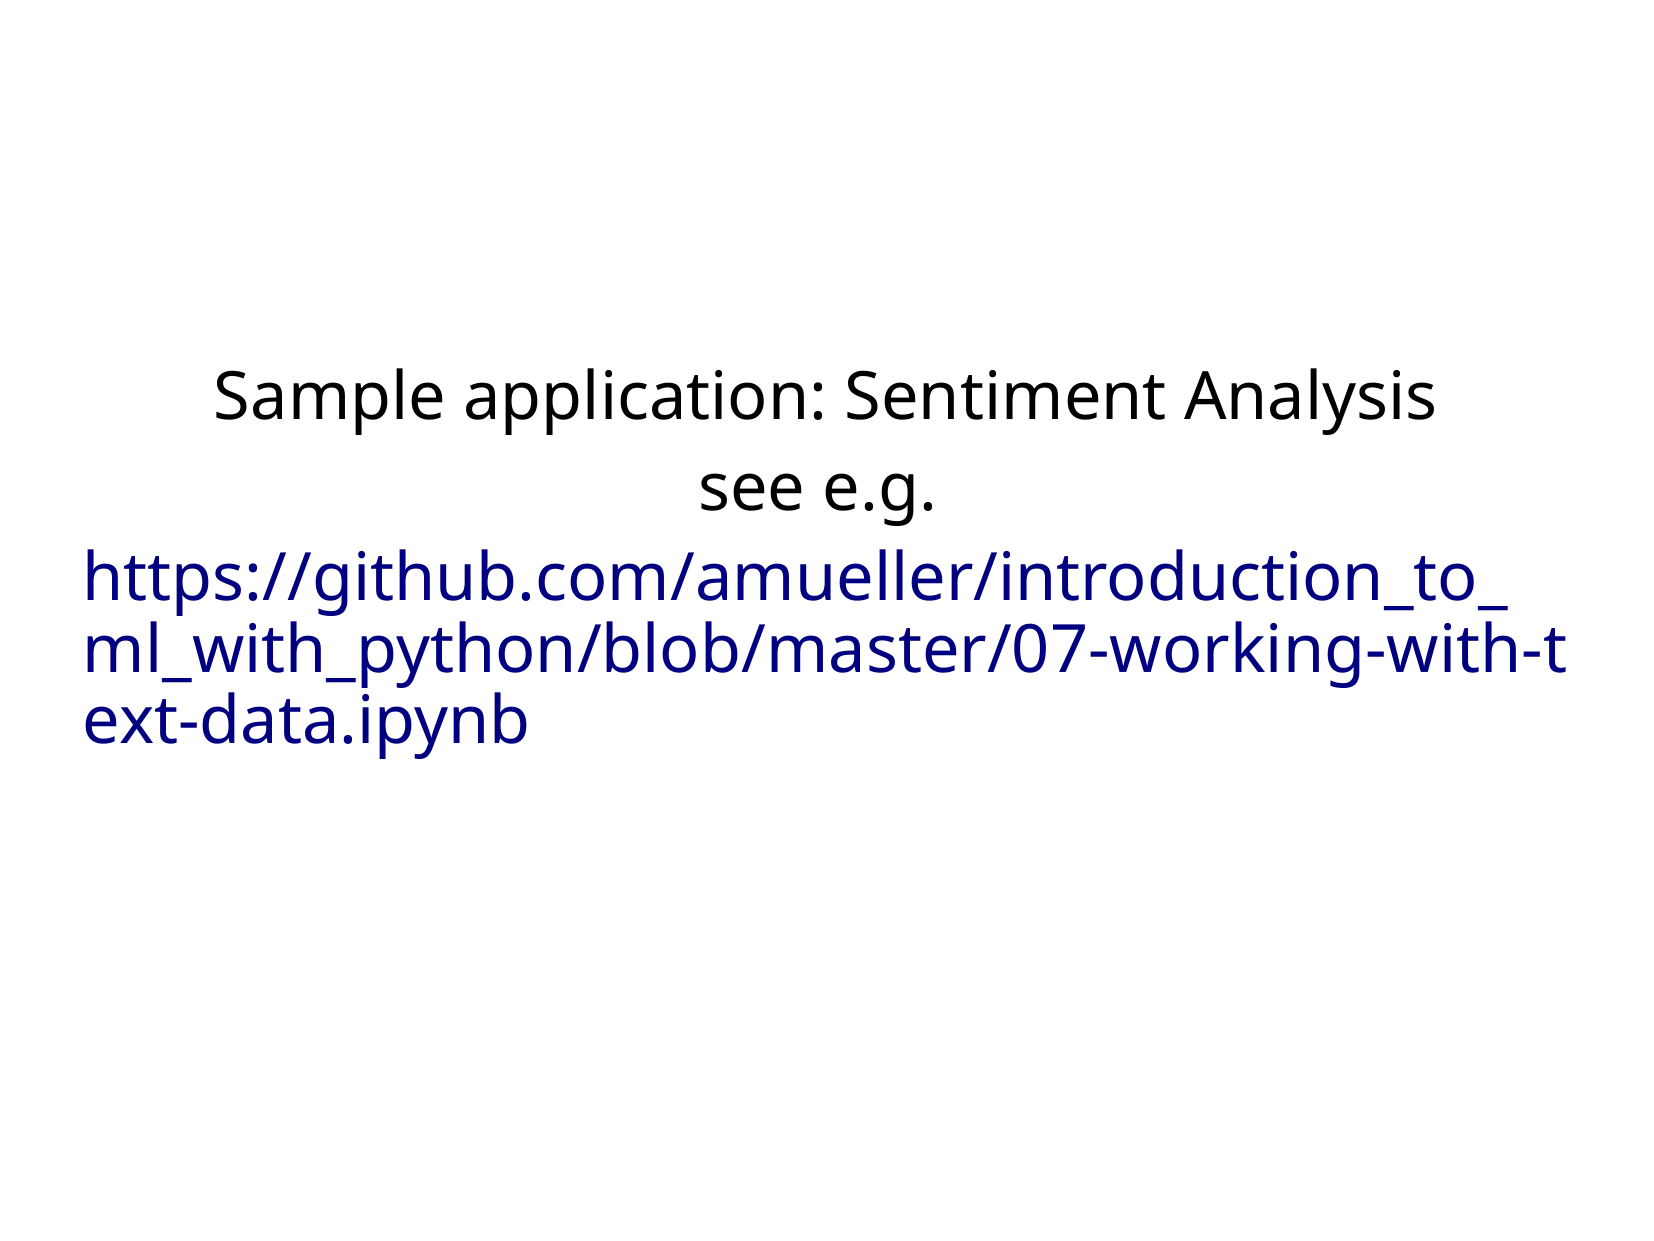

# Sample application: Sentiment Analysis
see e.g. https://github.com/amueller/introduction_to_ml_with_python/blob/master/07-working-with-text-data.ipynb